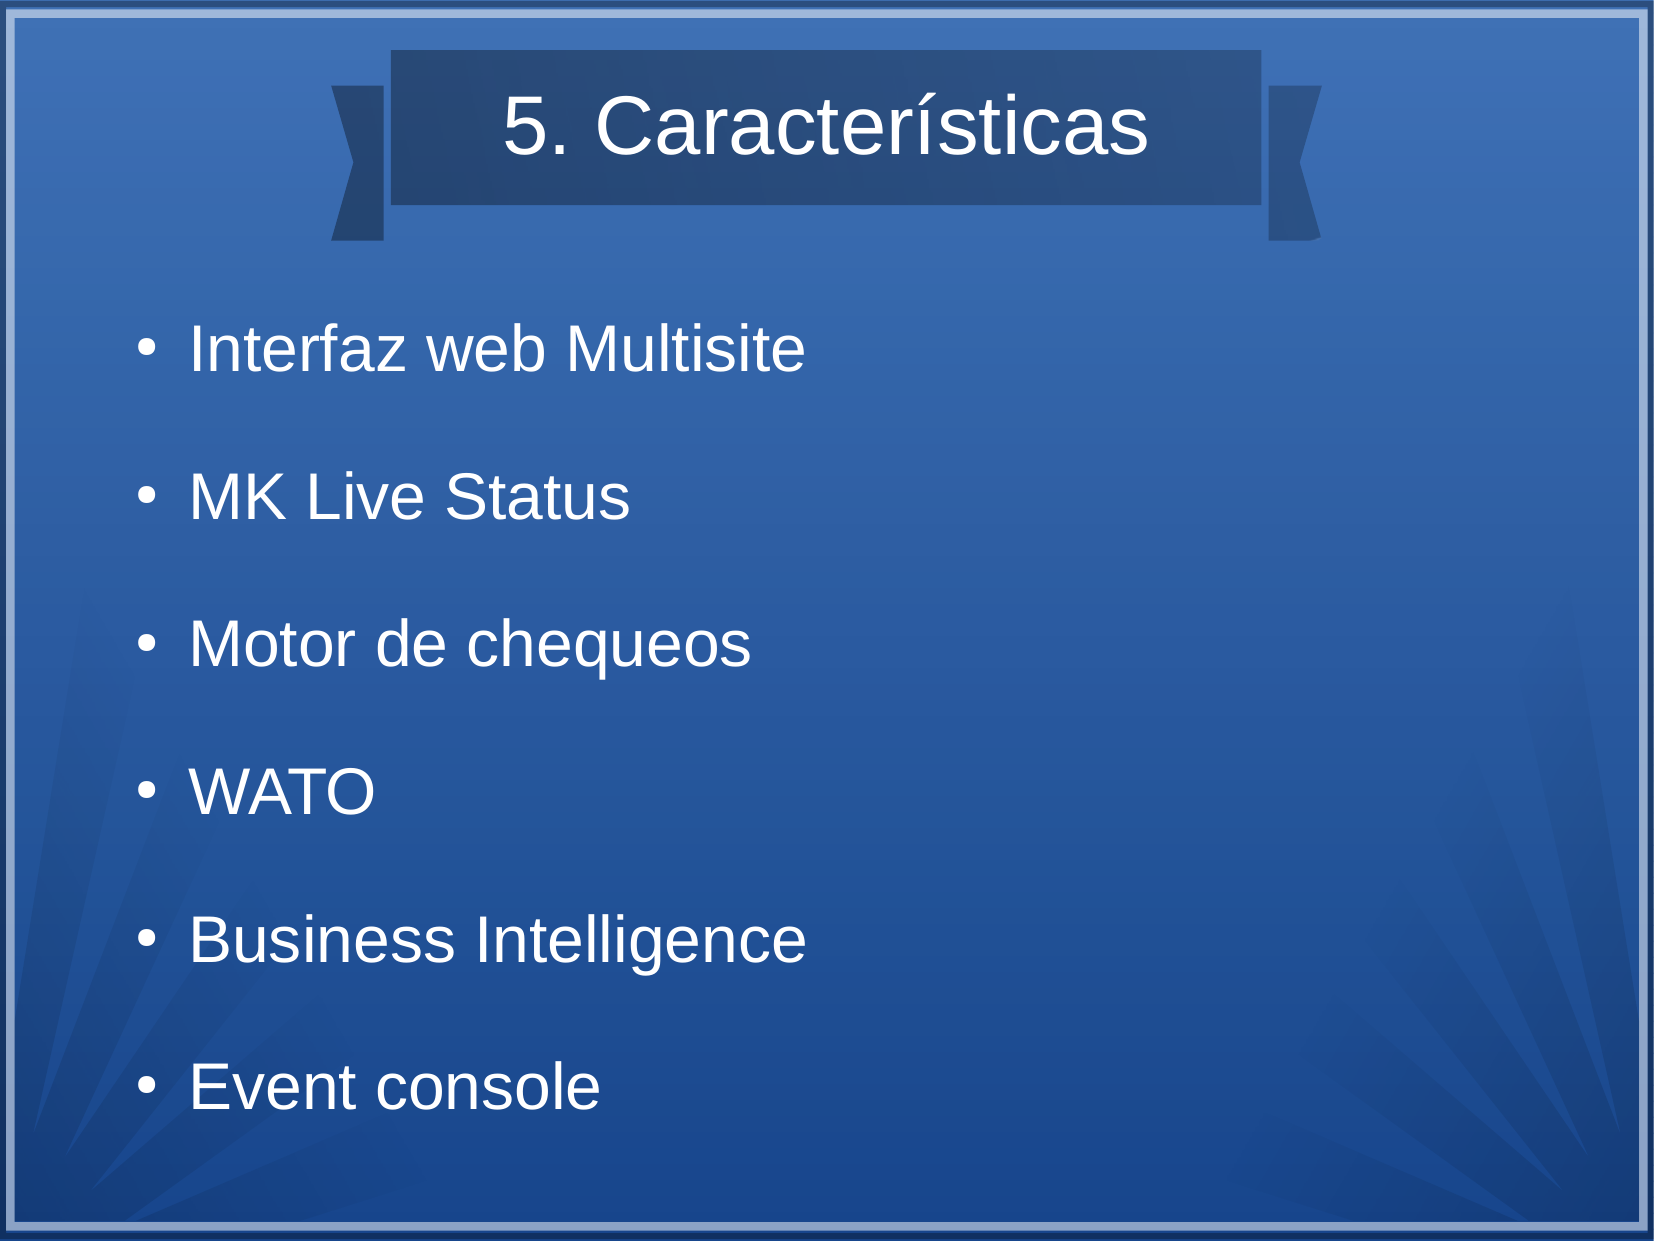

# 5. Características
Interfaz web Multisite
MK Live Status
Motor de chequeos
WATO
Business Intelligence
Event console